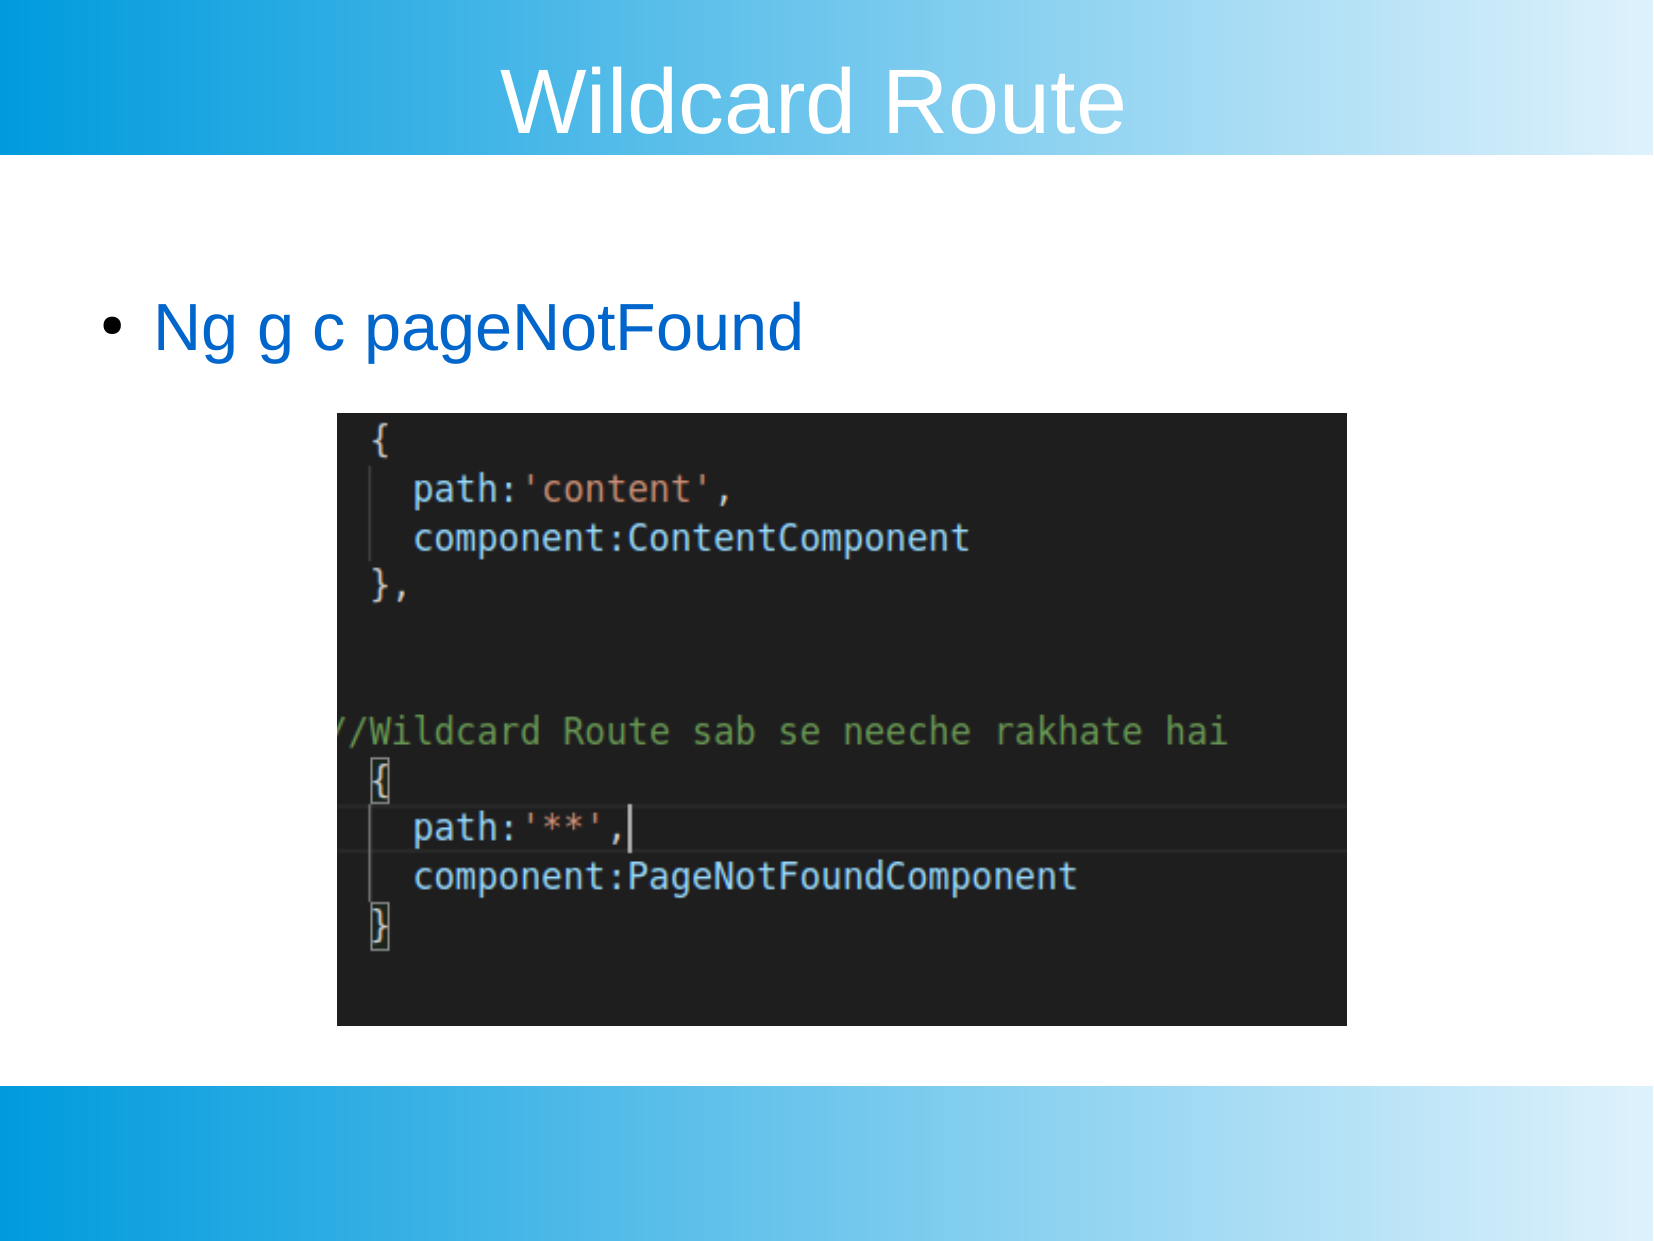

# Wildcard Route
Ng g c pageNotFound